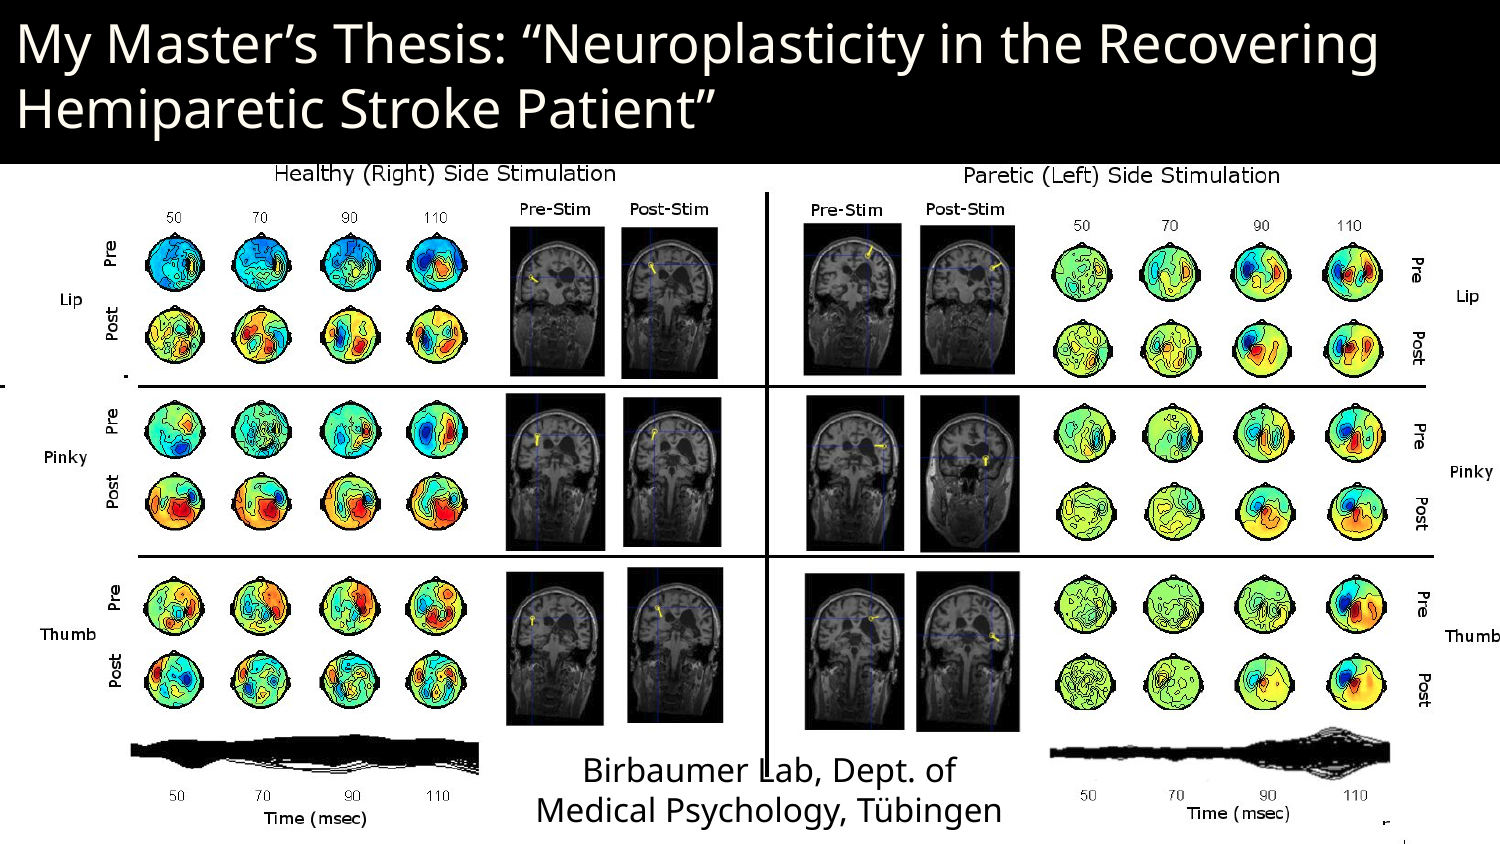

My Master’s Thesis: “Neuroplasticity in the Recovering Hemiparetic Stroke Patient”
#
Birbaumer Lab, Dept. of Medical Psychology, Tübingen